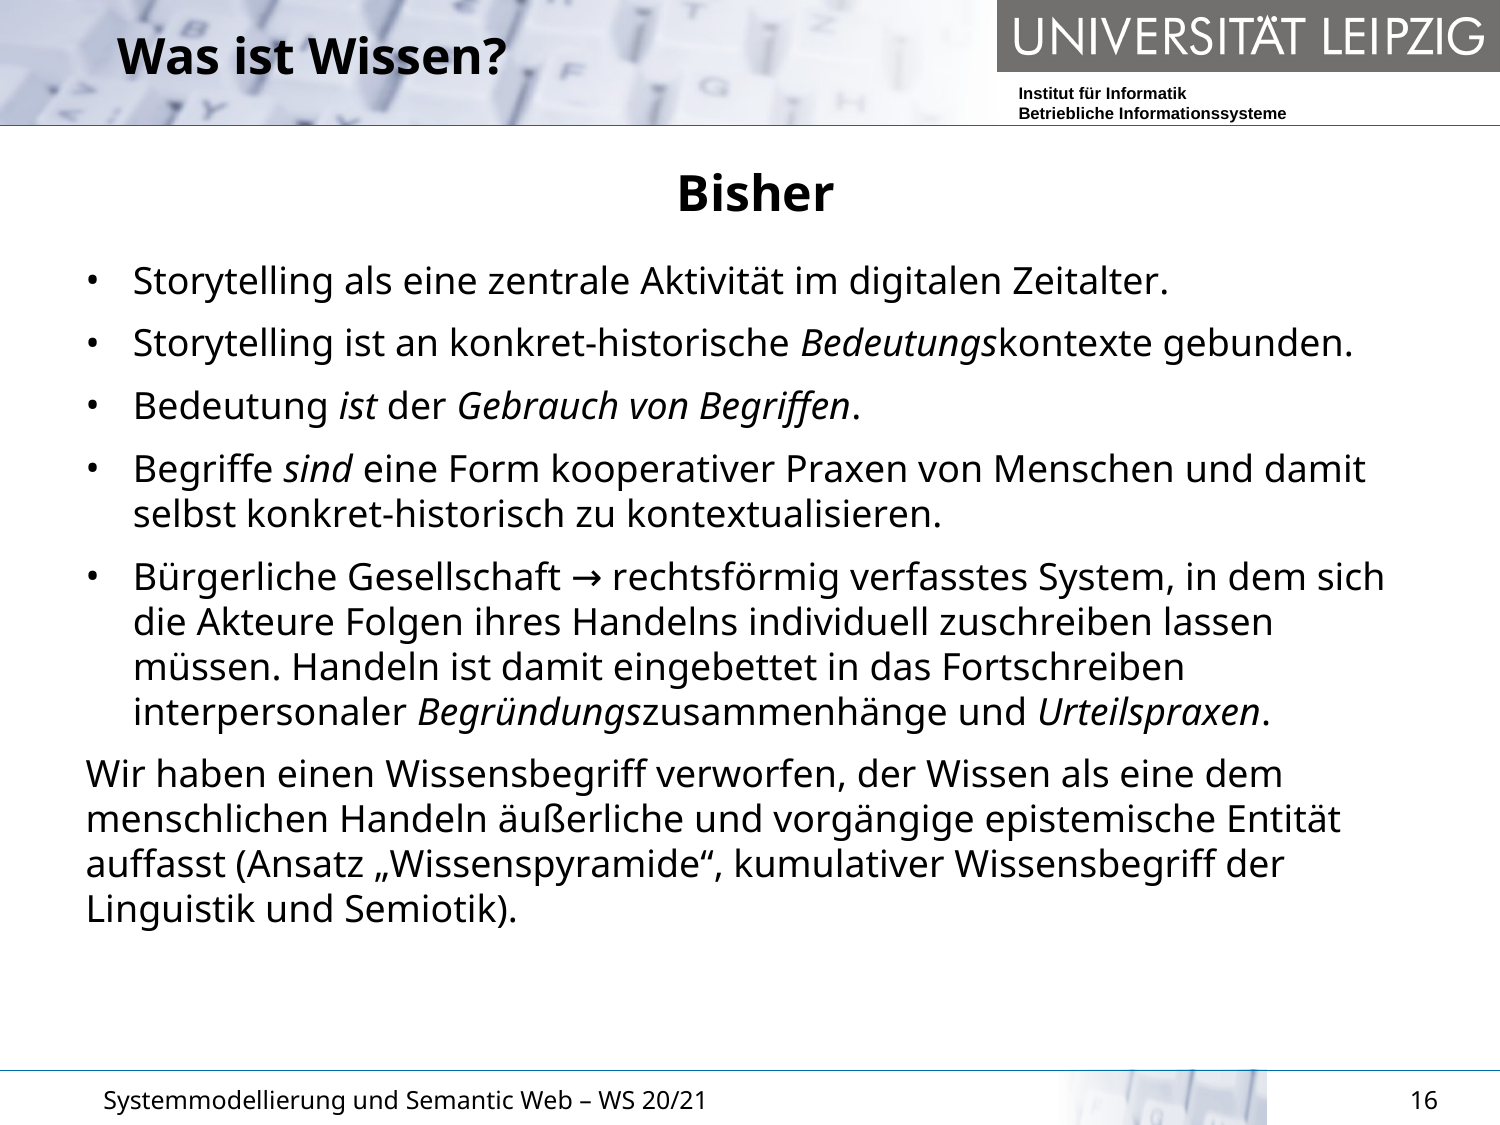

Was ist Wissen?
Bisher
Storytelling als eine zentrale Aktivität im digitalen Zeitalter.
Storytelling ist an konkret-historische Bedeutungskontexte gebunden.
Bedeutung ist der Gebrauch von Begriffen.
Begriffe sind eine Form kooperativer Praxen von Menschen und damit selbst konkret-historisch zu kontextualisieren.
Bürgerliche Gesellschaft → rechtsförmig verfasstes System, in dem sich die Akteure Folgen ihres Handelns individuell zuschreiben lassen müssen. Handeln ist damit eingebettet in das Fortschreiben interpersonaler Begründungszusammenhänge und Urteilspraxen.
Wir haben einen Wissensbegriff verworfen, der Wissen als eine dem menschlichen Handeln äußerliche und vorgängige epistemische Entität auffasst (Ansatz „Wissenspyramide“, kumulativer Wissensbegriff der Linguistik und Semiotik).
Systemmodellierung und Semantic Web – WS 20/21
16